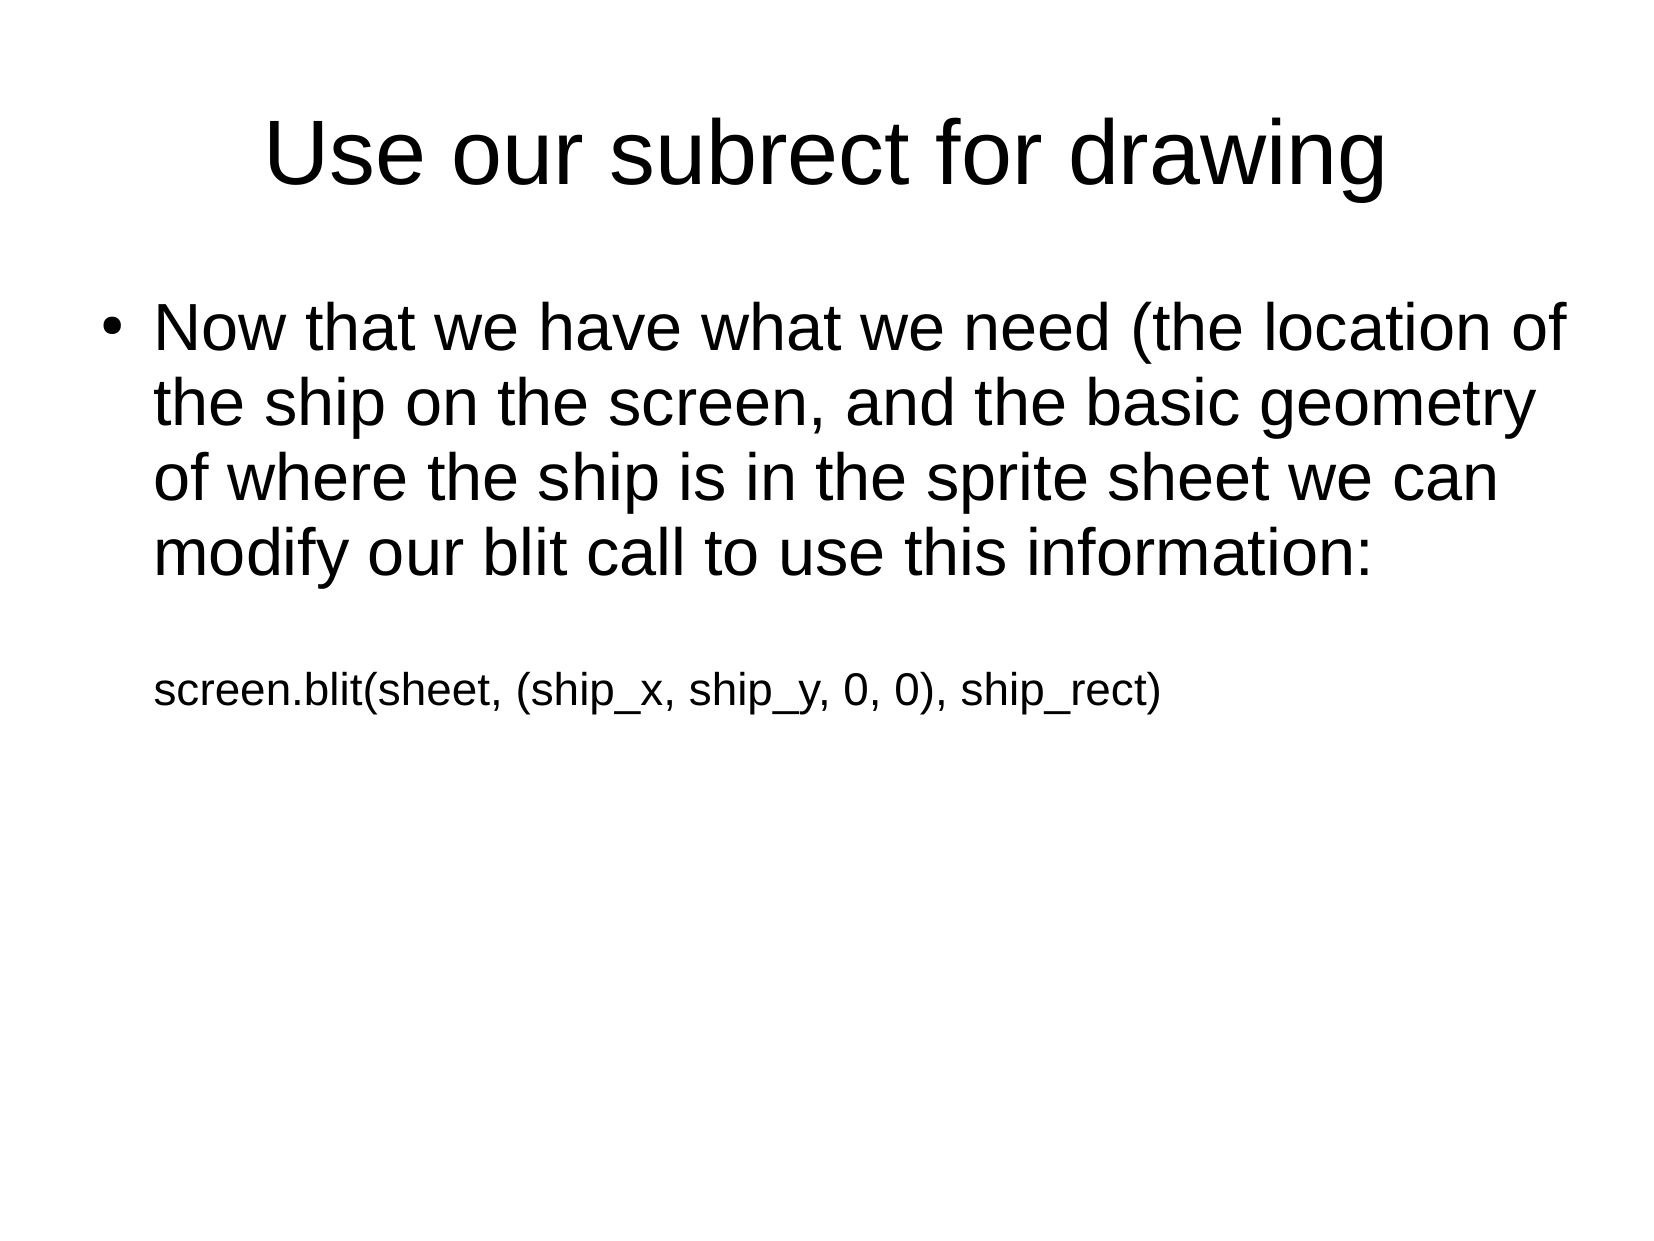

# Use our subrect for drawing
Now that we have what we need (the location of the ship on the screen, and the basic geometry of where the ship is in the sprite sheet we can modify our blit call to use this information:
screen.blit(sheet, (ship_x, ship_y, 0, 0), ship_rect)